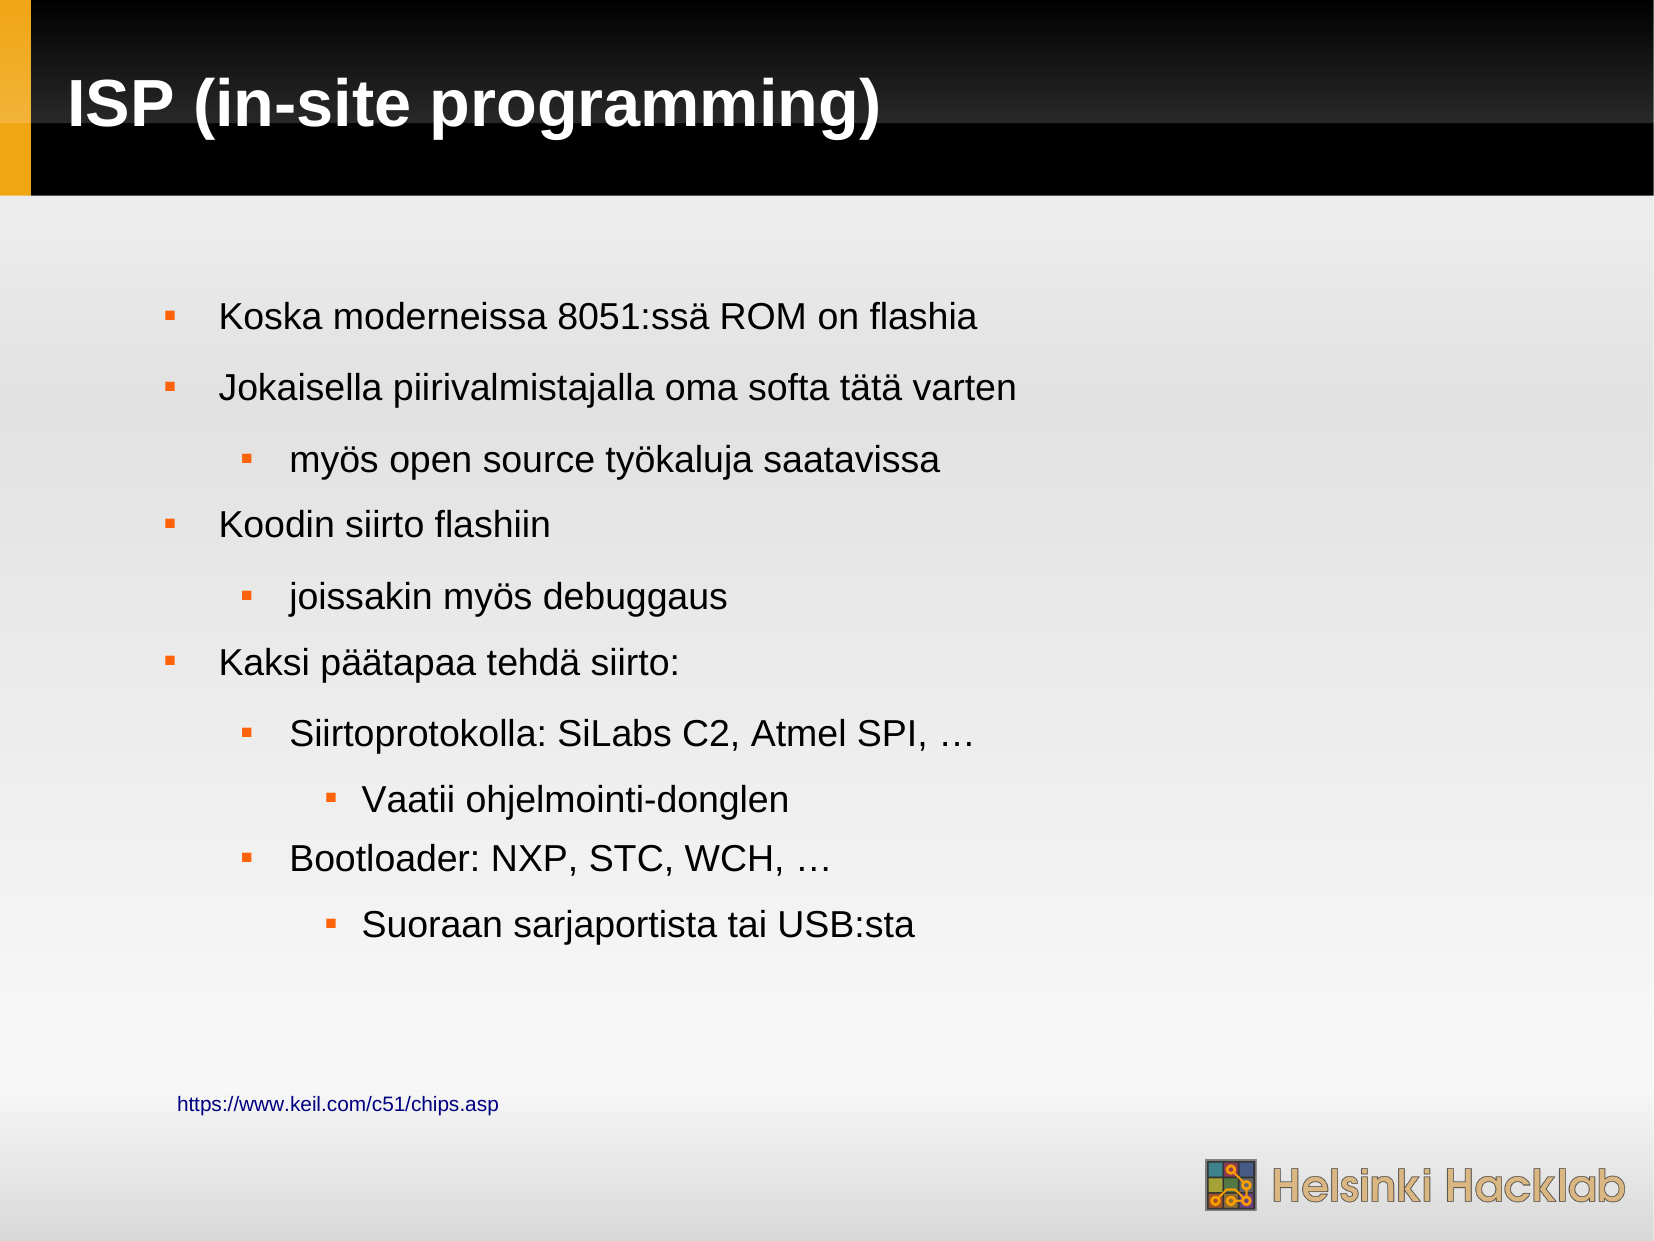

# ISP (in-site programming)
Koska moderneissa 8051:ssä ROM on flashia
Jokaisella piirivalmistajalla oma softa tätä varten
myös open source työkaluja saatavissa
Koodin siirto flashiin
joissakin myös debuggaus
Kaksi päätapaa tehdä siirto:
Siirtoprotokolla: SiLabs C2, Atmel SPI, …
Vaatii ohjelmointi-donglen
Bootloader: NXP, STC, WCH, …
Suoraan sarjaportista tai USB:sta
https://www.keil.com/c51/chips.asp